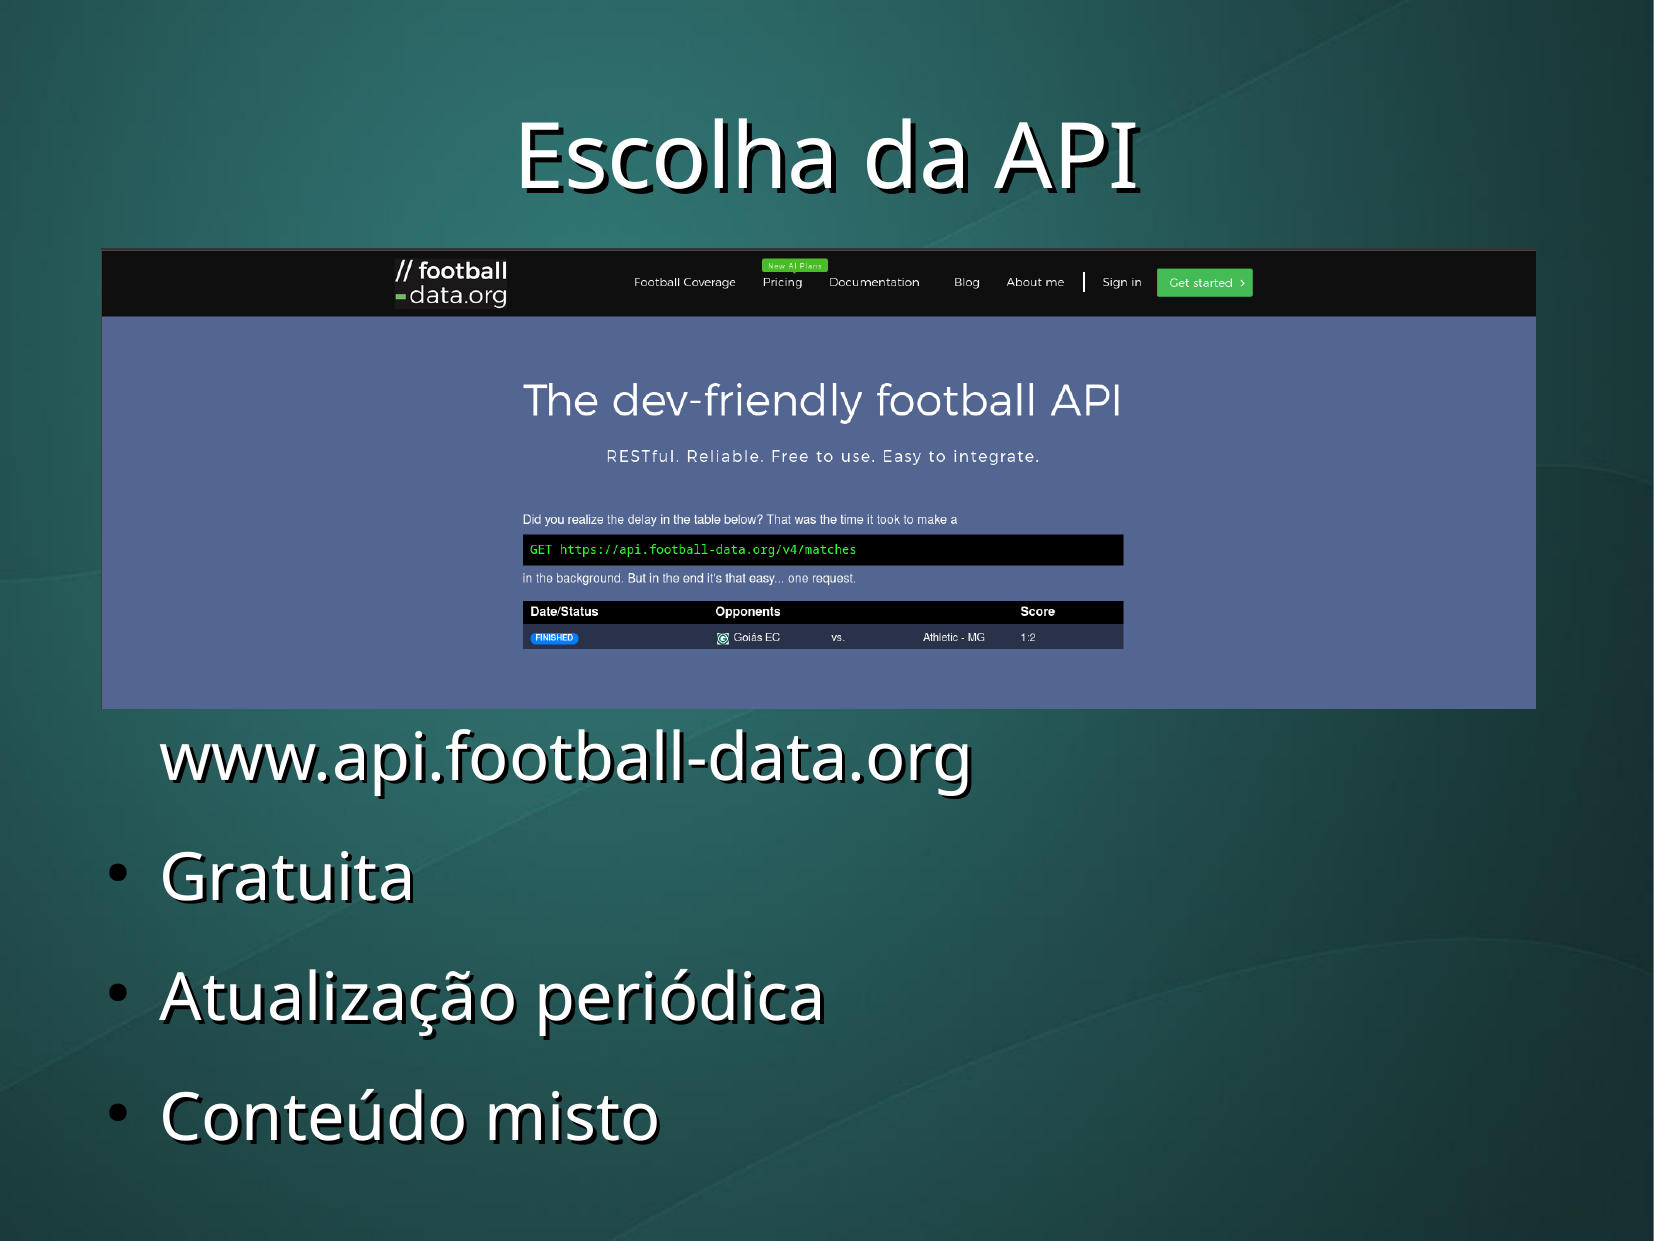

# Escolha da API
www.api.football-data.org
Gratuita
Atualização periódica
Conteúdo misto